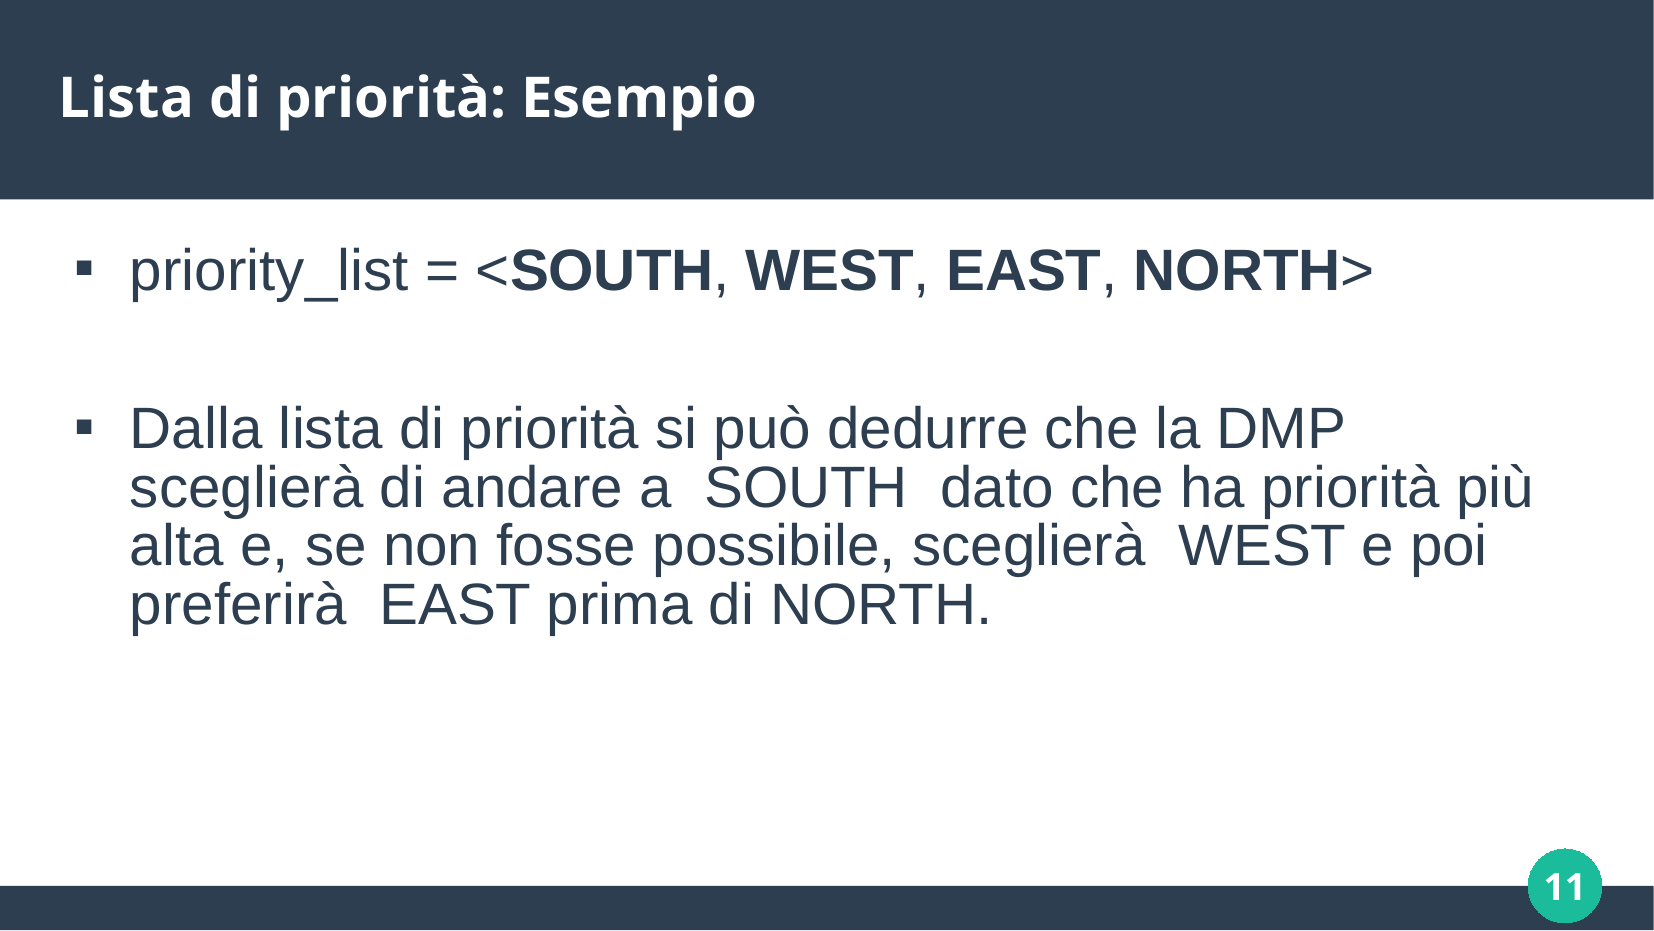

# Lista di priorità: Esempio
priority_list = <SOUTH, WEST, EAST, NORTH>
Dalla lista di priorità si può dedurre che la DMP sceglierà di andare a SOUTH dato che ha priorità più alta e, se non fosse possibile, sceglierà WEST e poi preferirà EAST prima di NORTH.